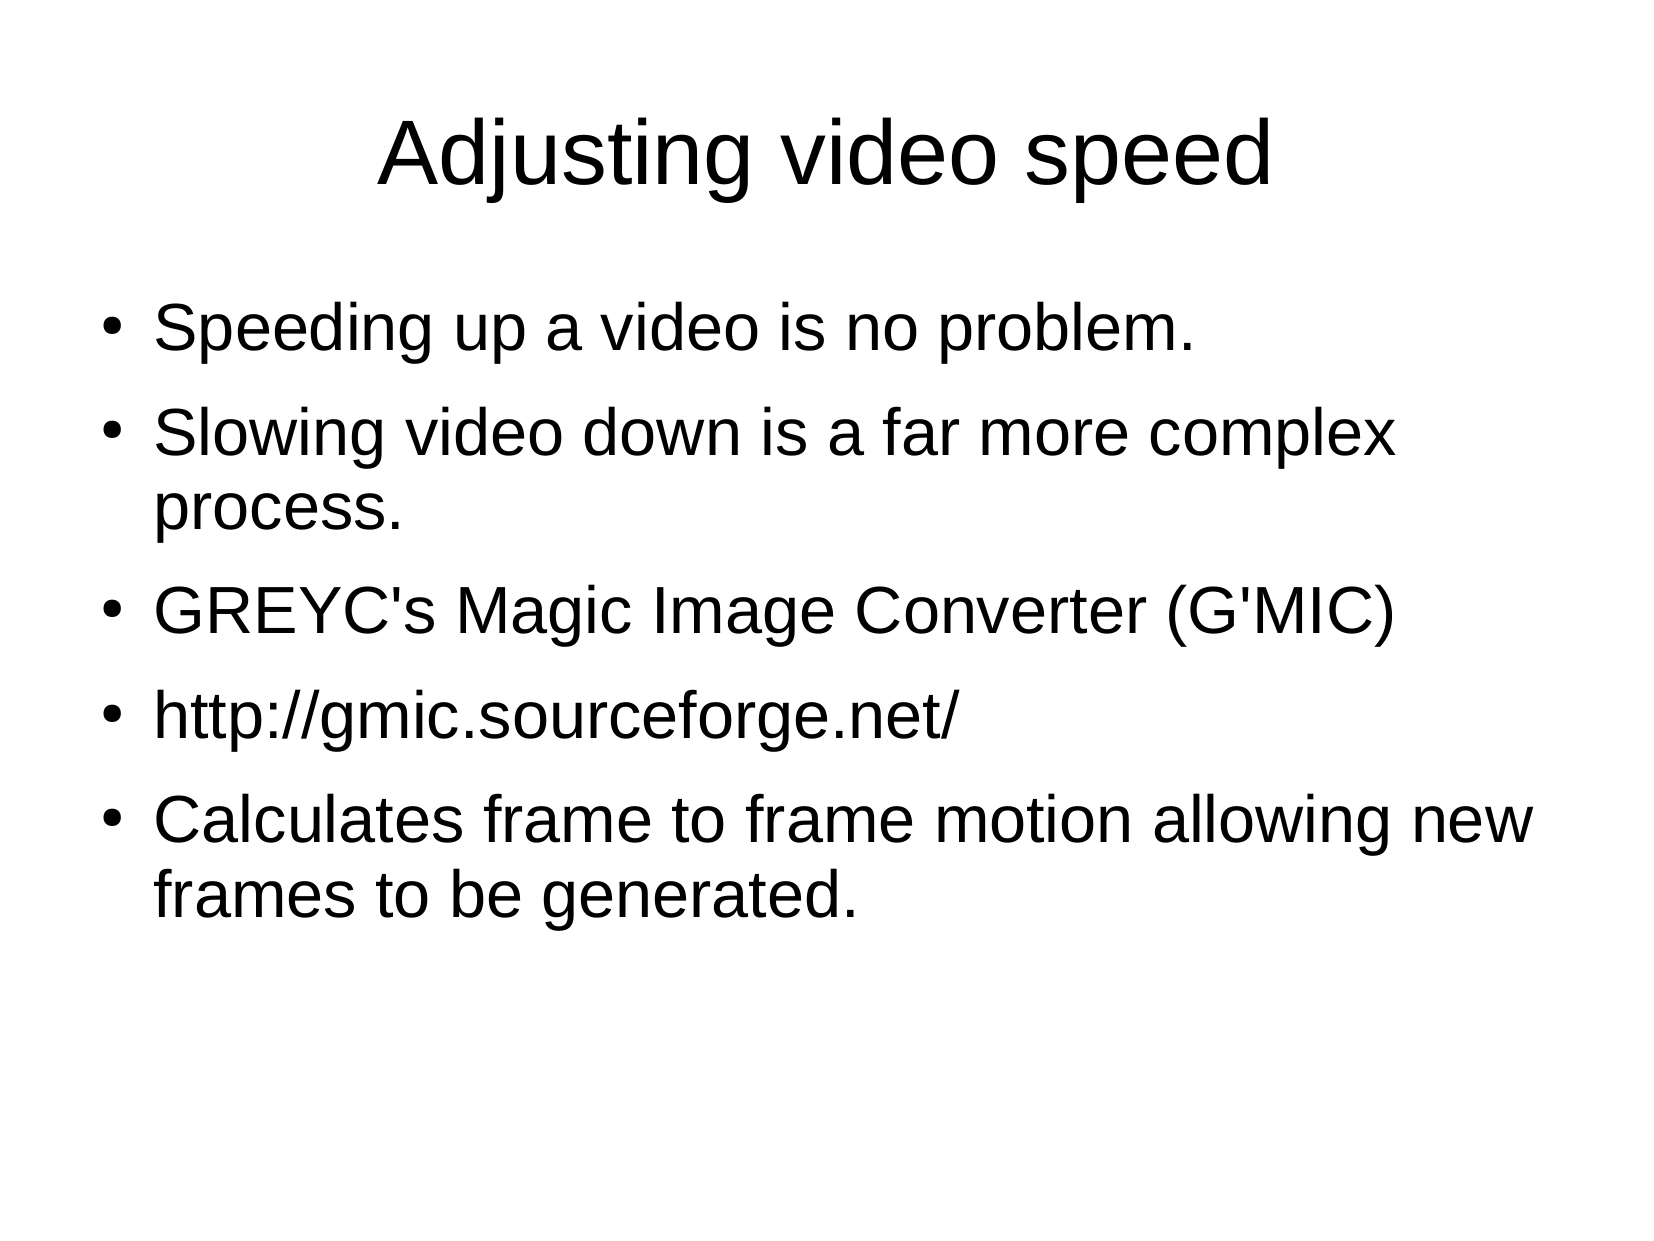

# Adjusting video speed
Speeding up a video is no problem.
Slowing video down is a far more complex process.
GREYC's Magic Image Converter (G'MIC)
http://gmic.sourceforge.net/
Calculates frame to frame motion allowing new frames to be generated.